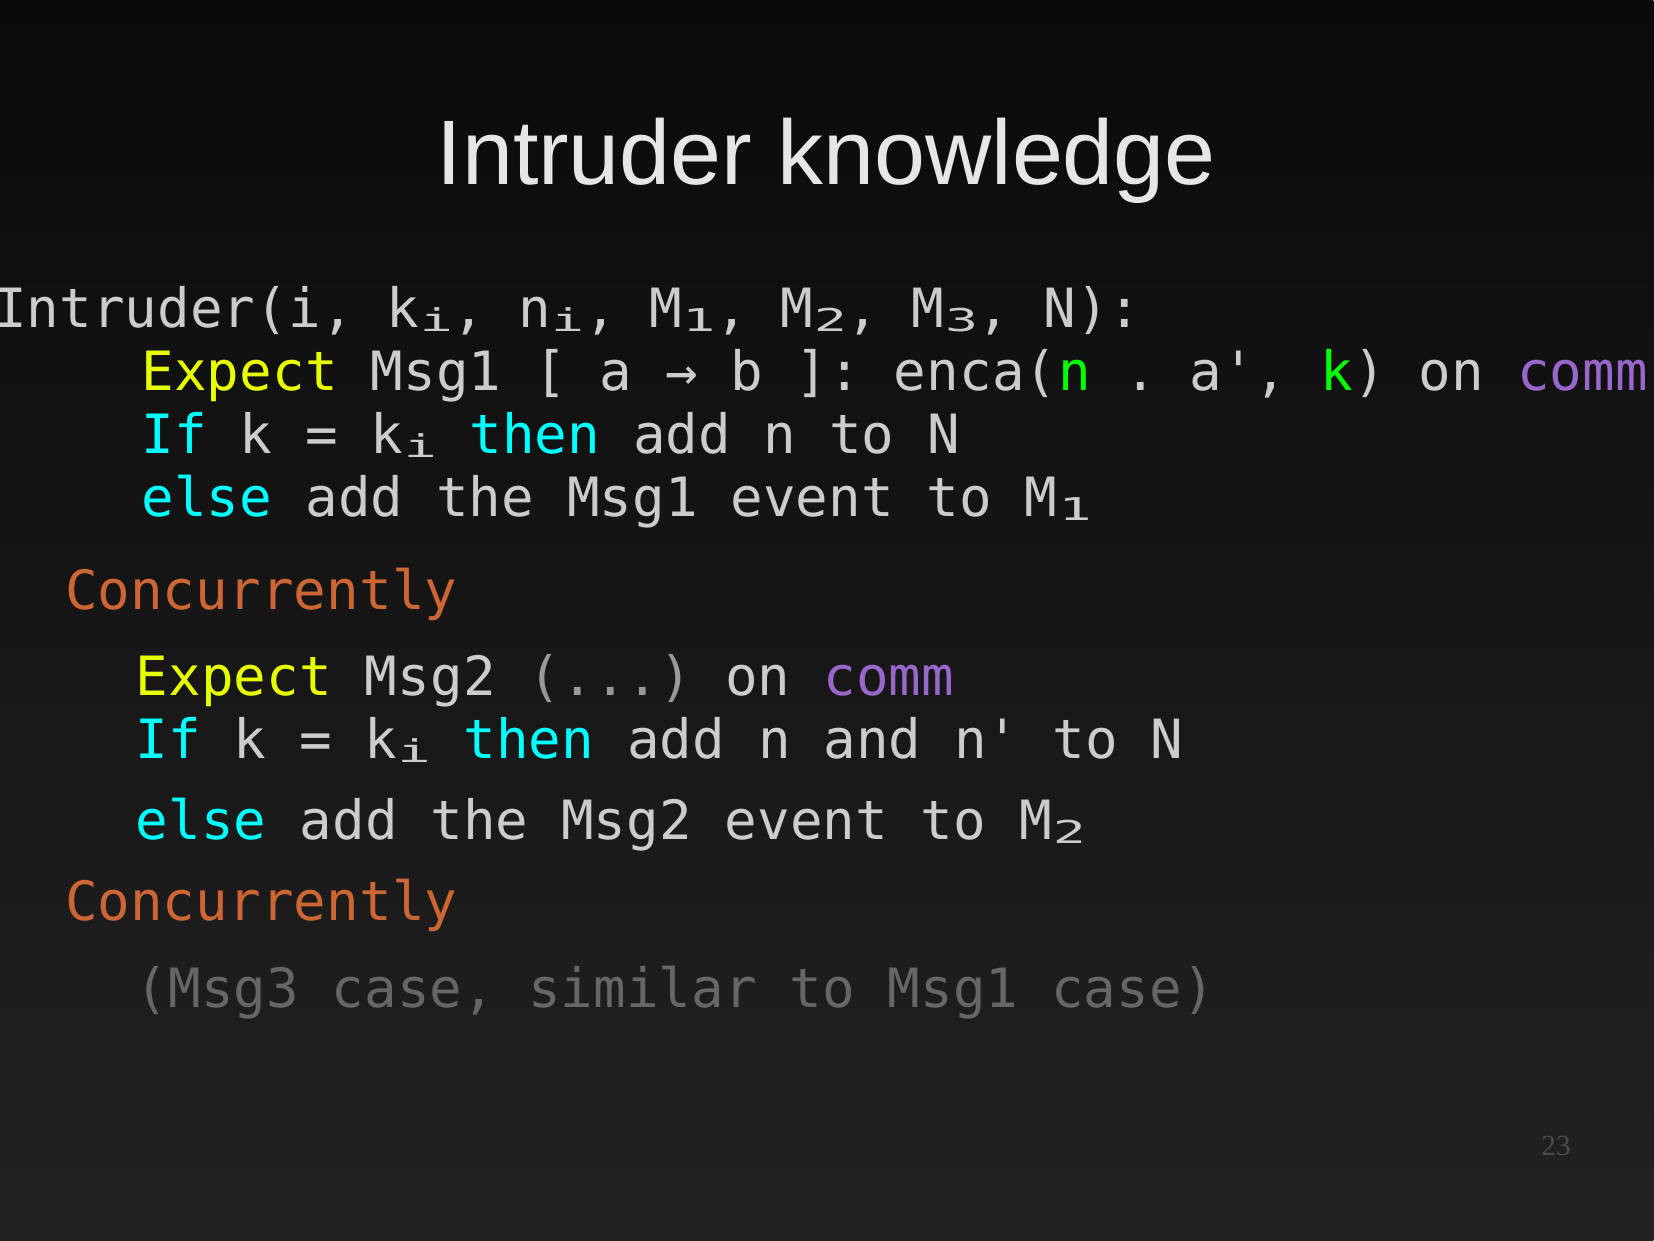

# Intruder knowledge
Intruder(i, ki, ni, M1, M2, M3, N):
		Expect Msg1 [ a → b ]: enca(n . a', k) on comm
		If k = ki then add n to N
		else add the Msg1 event to M1
Concurrently
Expect Msg2 (...) on comm
If k = ki then add n and n' to N
else add the Msg2 event to M2
Concurrently
(Msg3 case, similar to Msg1 case)
23